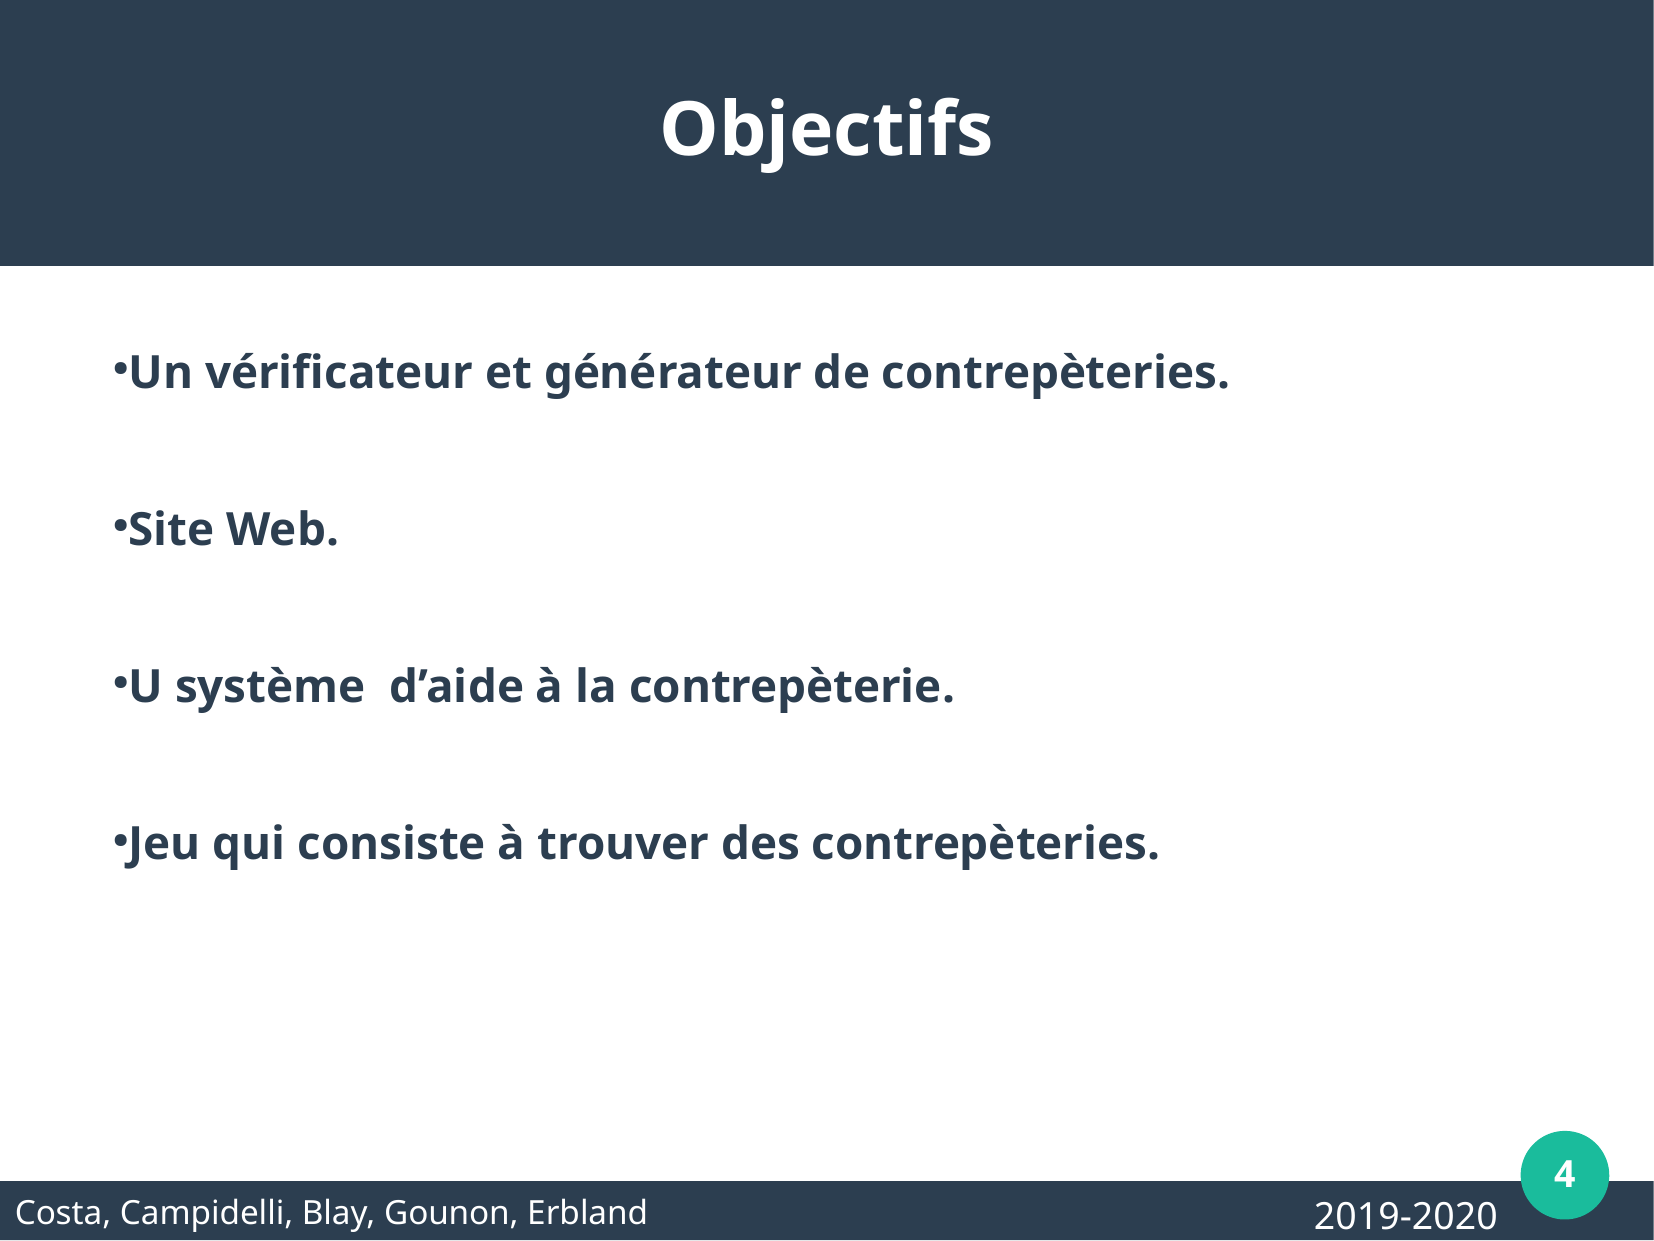

# Objectifs
Un vérificateur et générateur de contrepèteries.
Site Web.
U système d’aide à la contrepèterie.
Jeu qui consiste à trouver des contrepèteries.
Costa, Campidelli, Blay, Gounon, Erbland
2019-2020